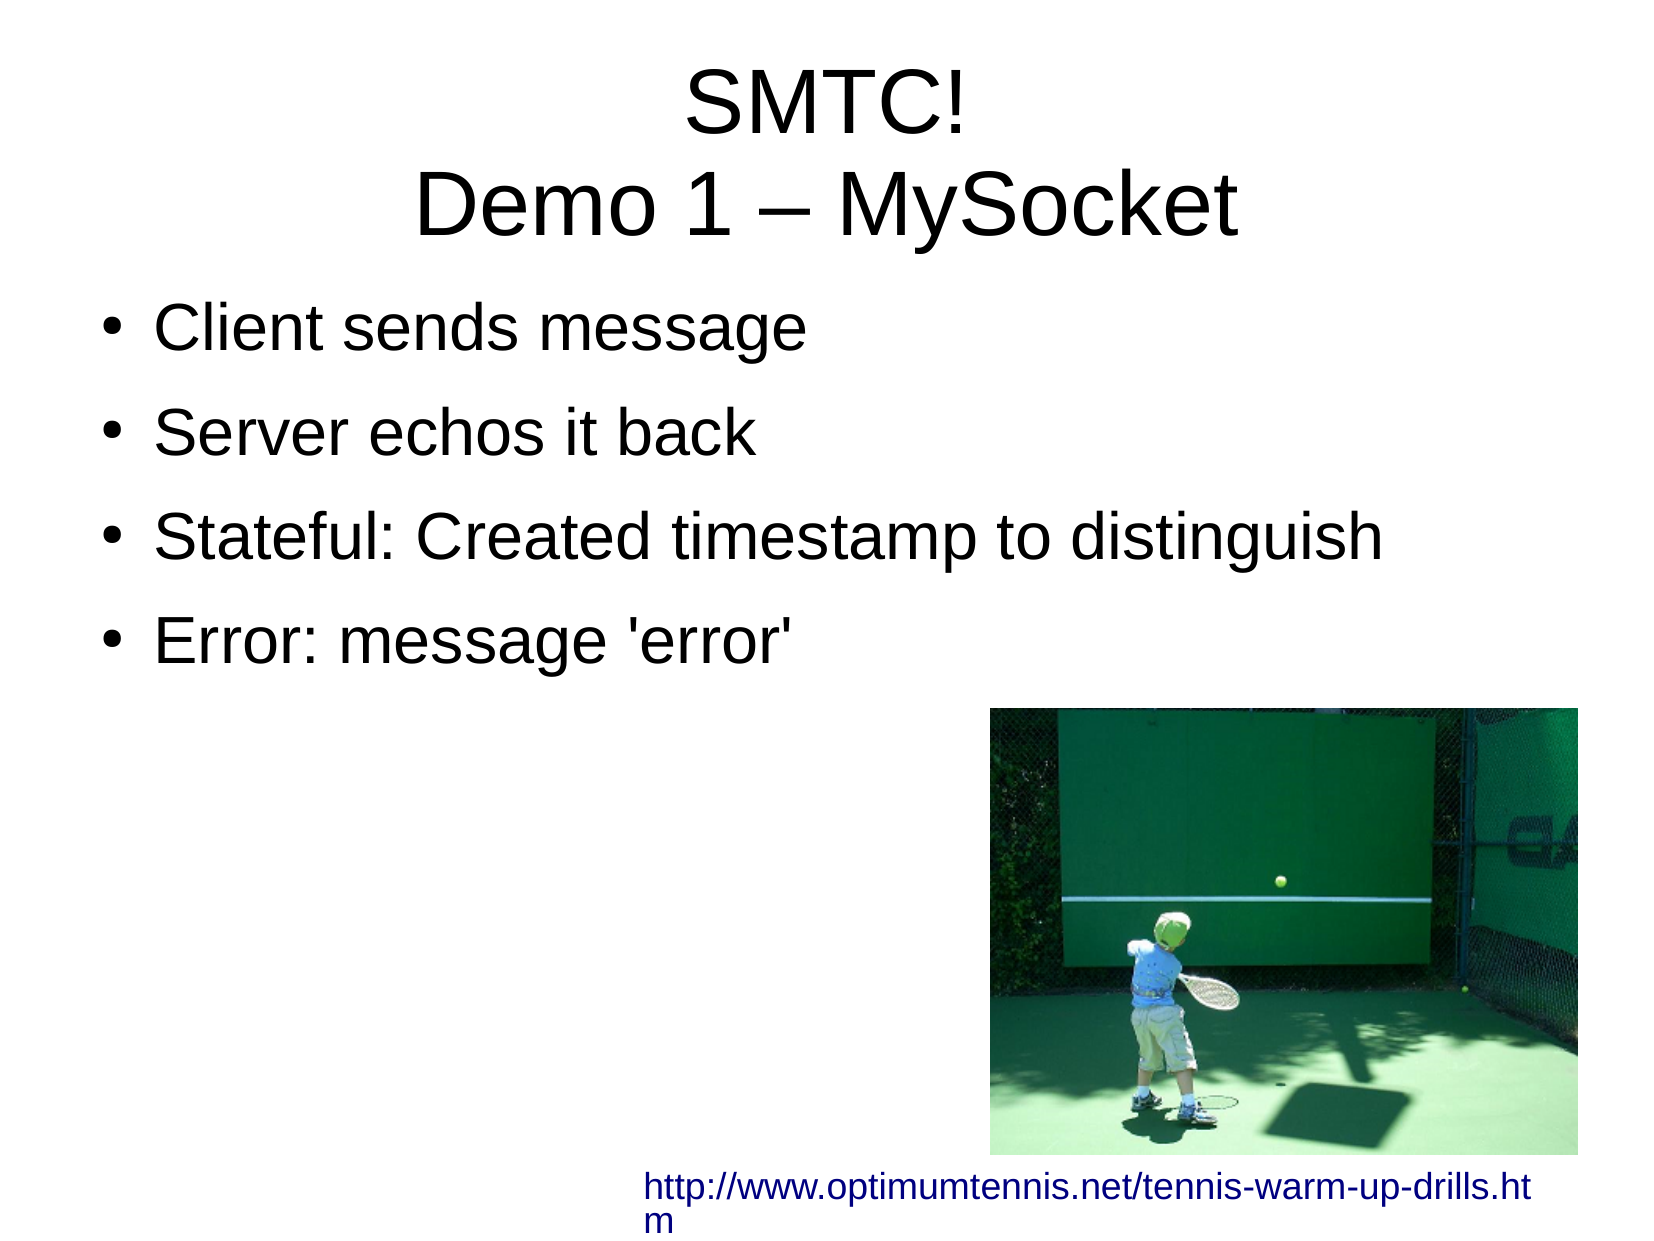

# SMTC! Demo 1 – MySocket
Client sends message
Server echos it back
Stateful: Created timestamp to distinguish
Error: message 'error'
http://www.optimumtennis.net/tennis-warm-up-drills.htm